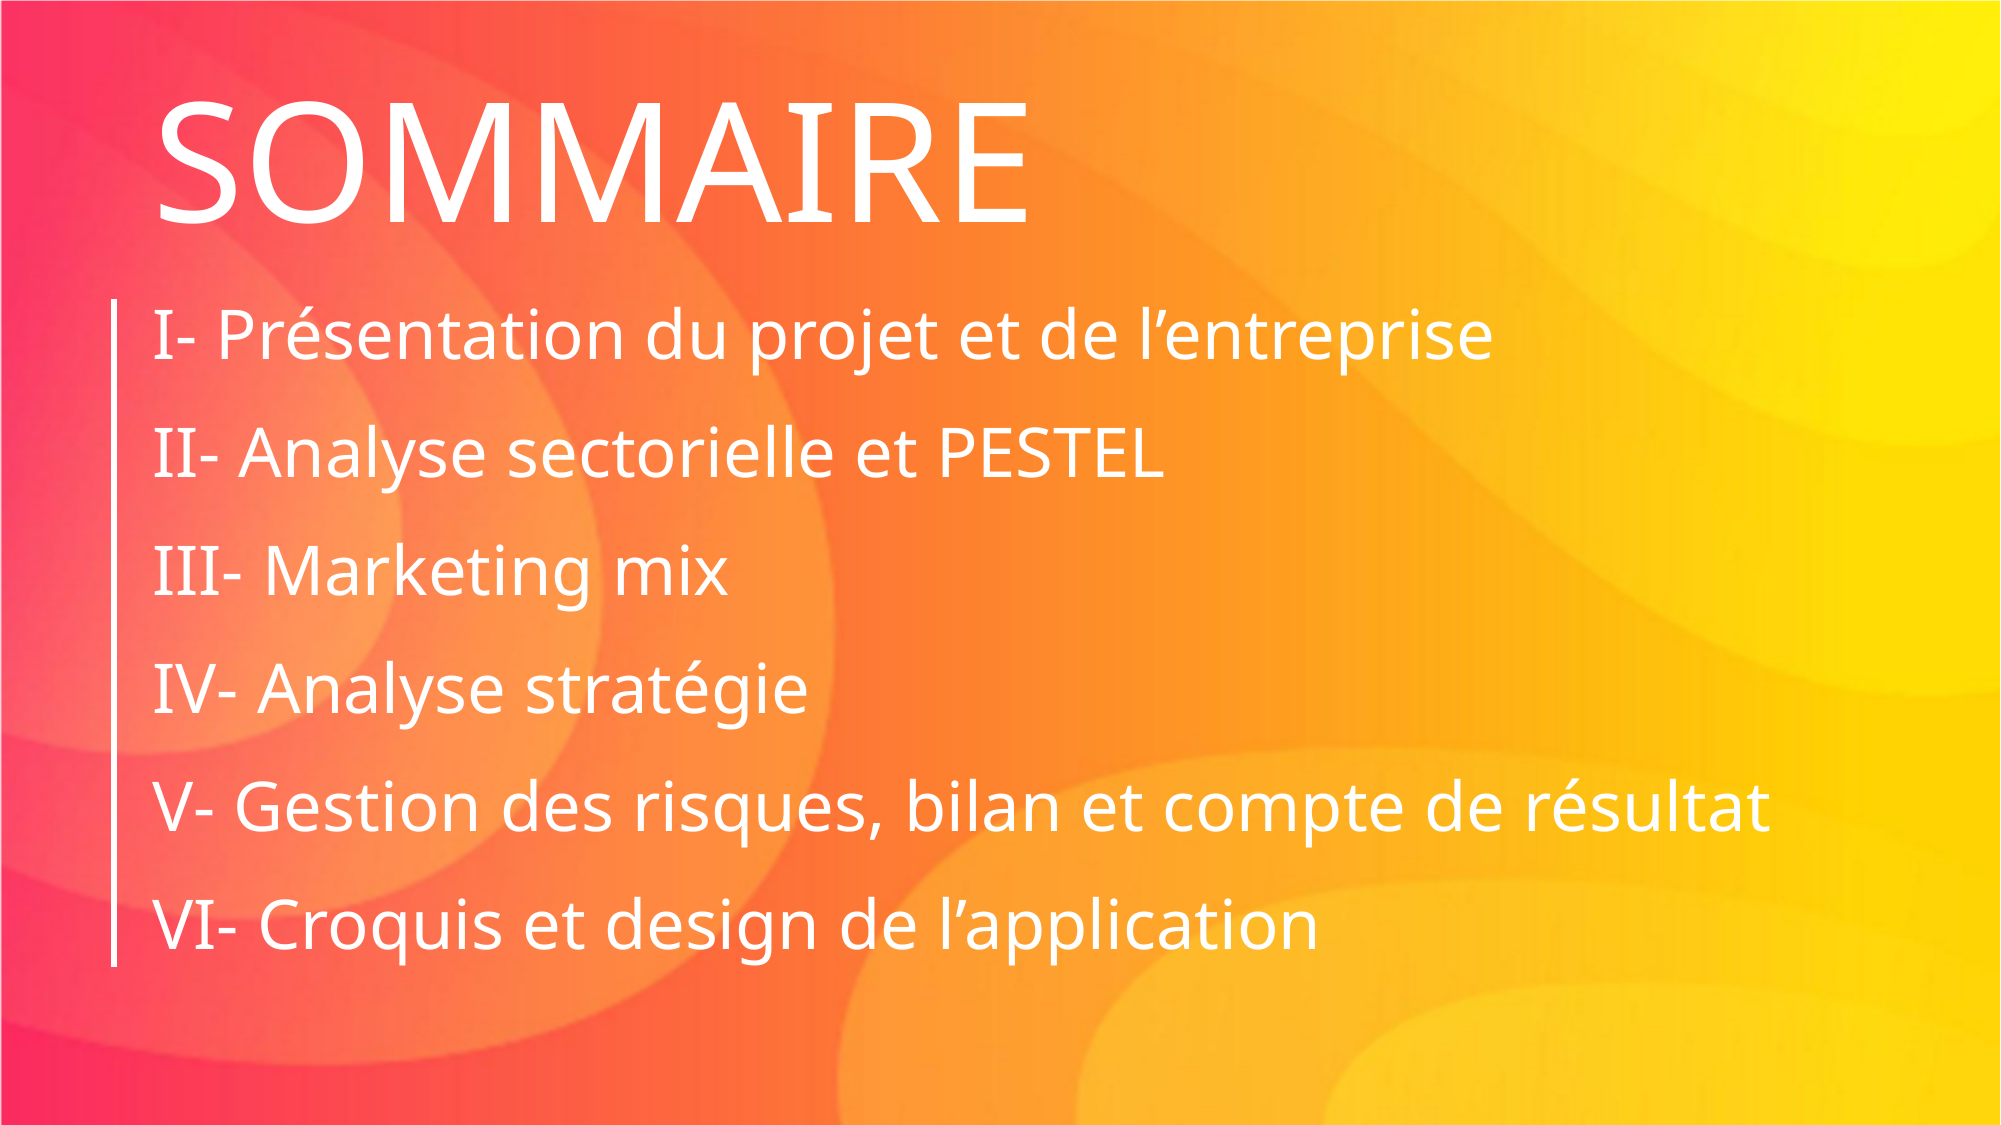

# SOMMAIRE
I- Présentation du projet et de l’entreprise
II- Analyse sectorielle et PESTEL
III- Marketing mix
IV- Analyse stratégie
V- Gestion des risques, bilan et compte de résultat
VI- Croquis et design de l’application